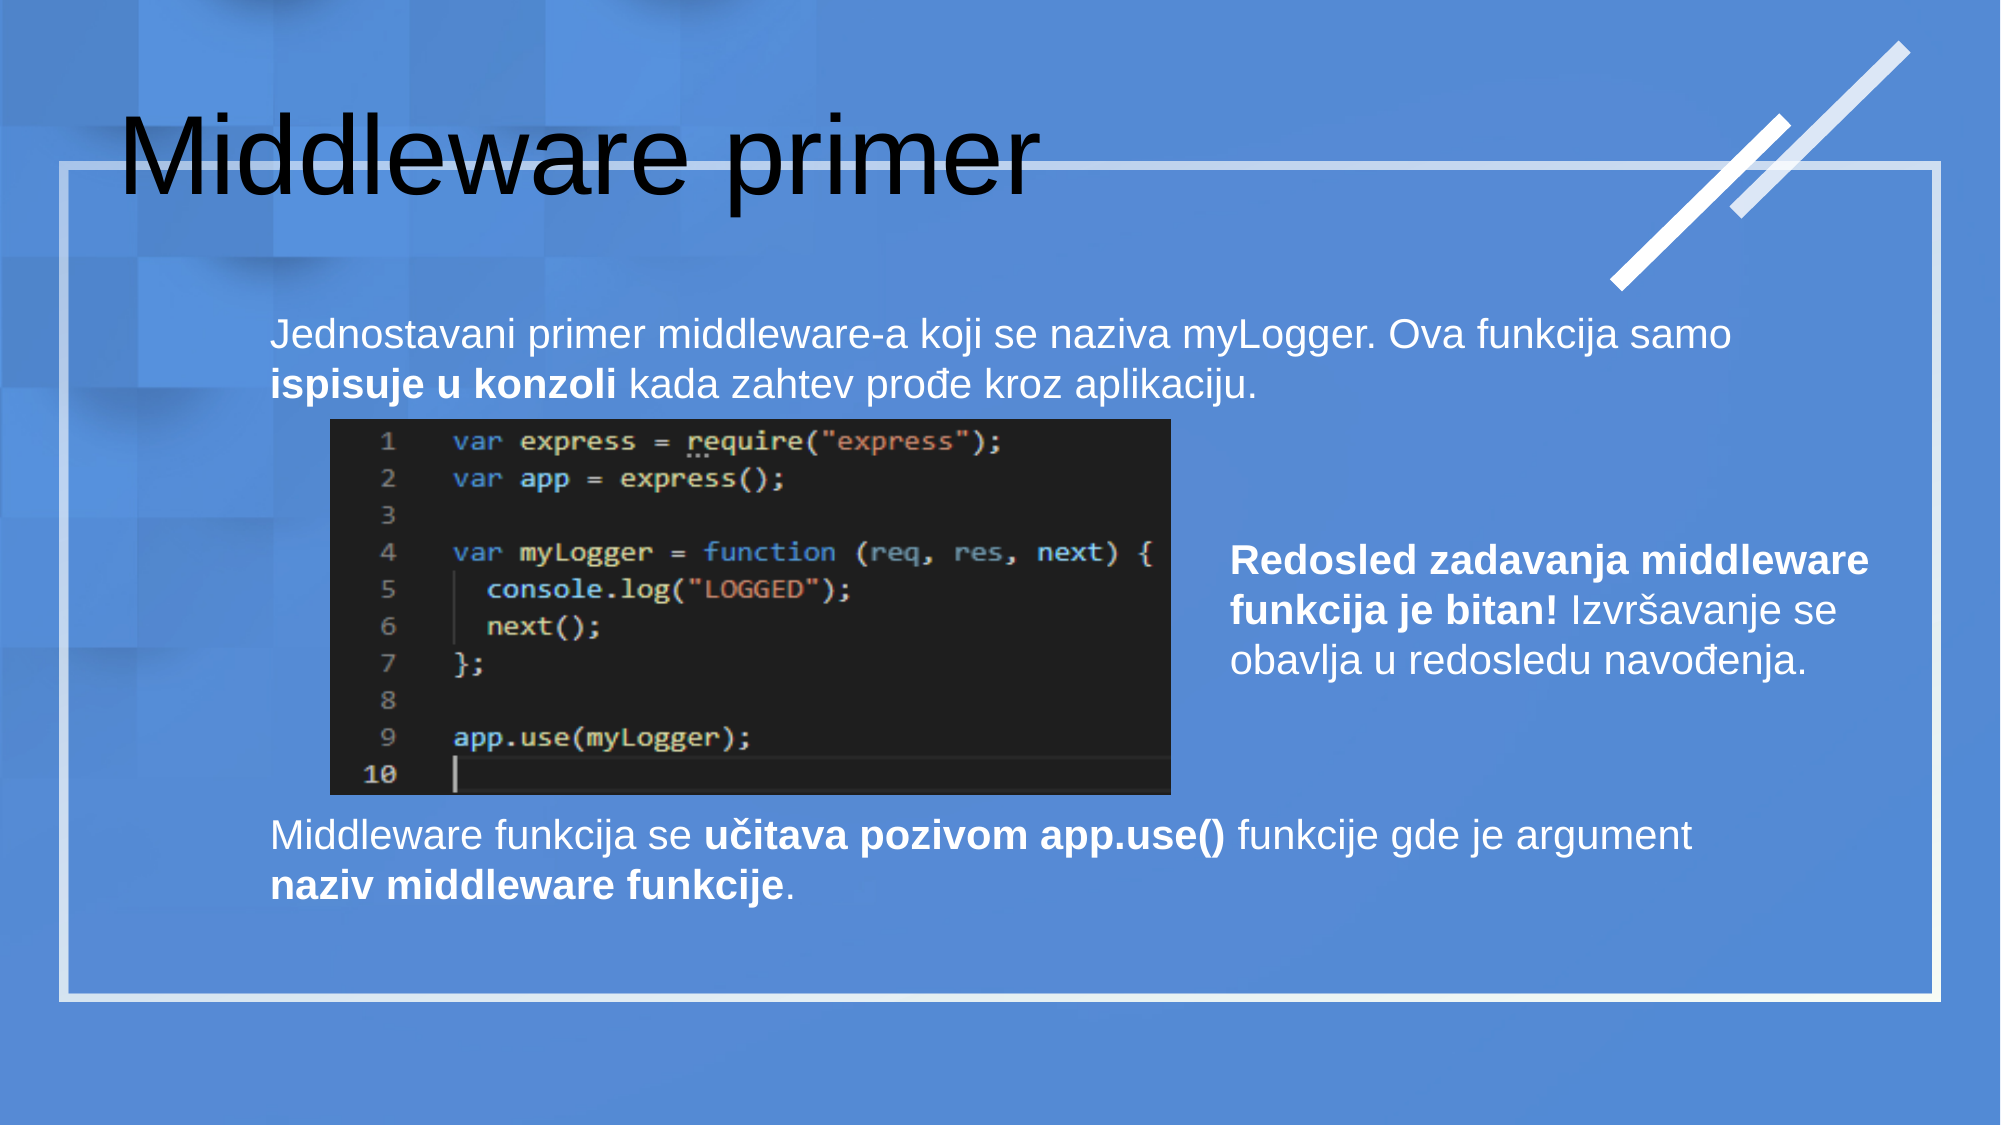

Middleware primer
Jednostavani primer middleware-a koji se naziva myLogger. Ova funkcija samo ispisuje u konzoli kada zahtev prođe kroz aplikaciju.
Middleware funkcija se učitava pozivom app.use() funkcije gde je argument naziv middleware funkcije.
Redosled zadavanja middleware funkcija je bitan! Izvršavanje se obavlja u redosledu navođenja.